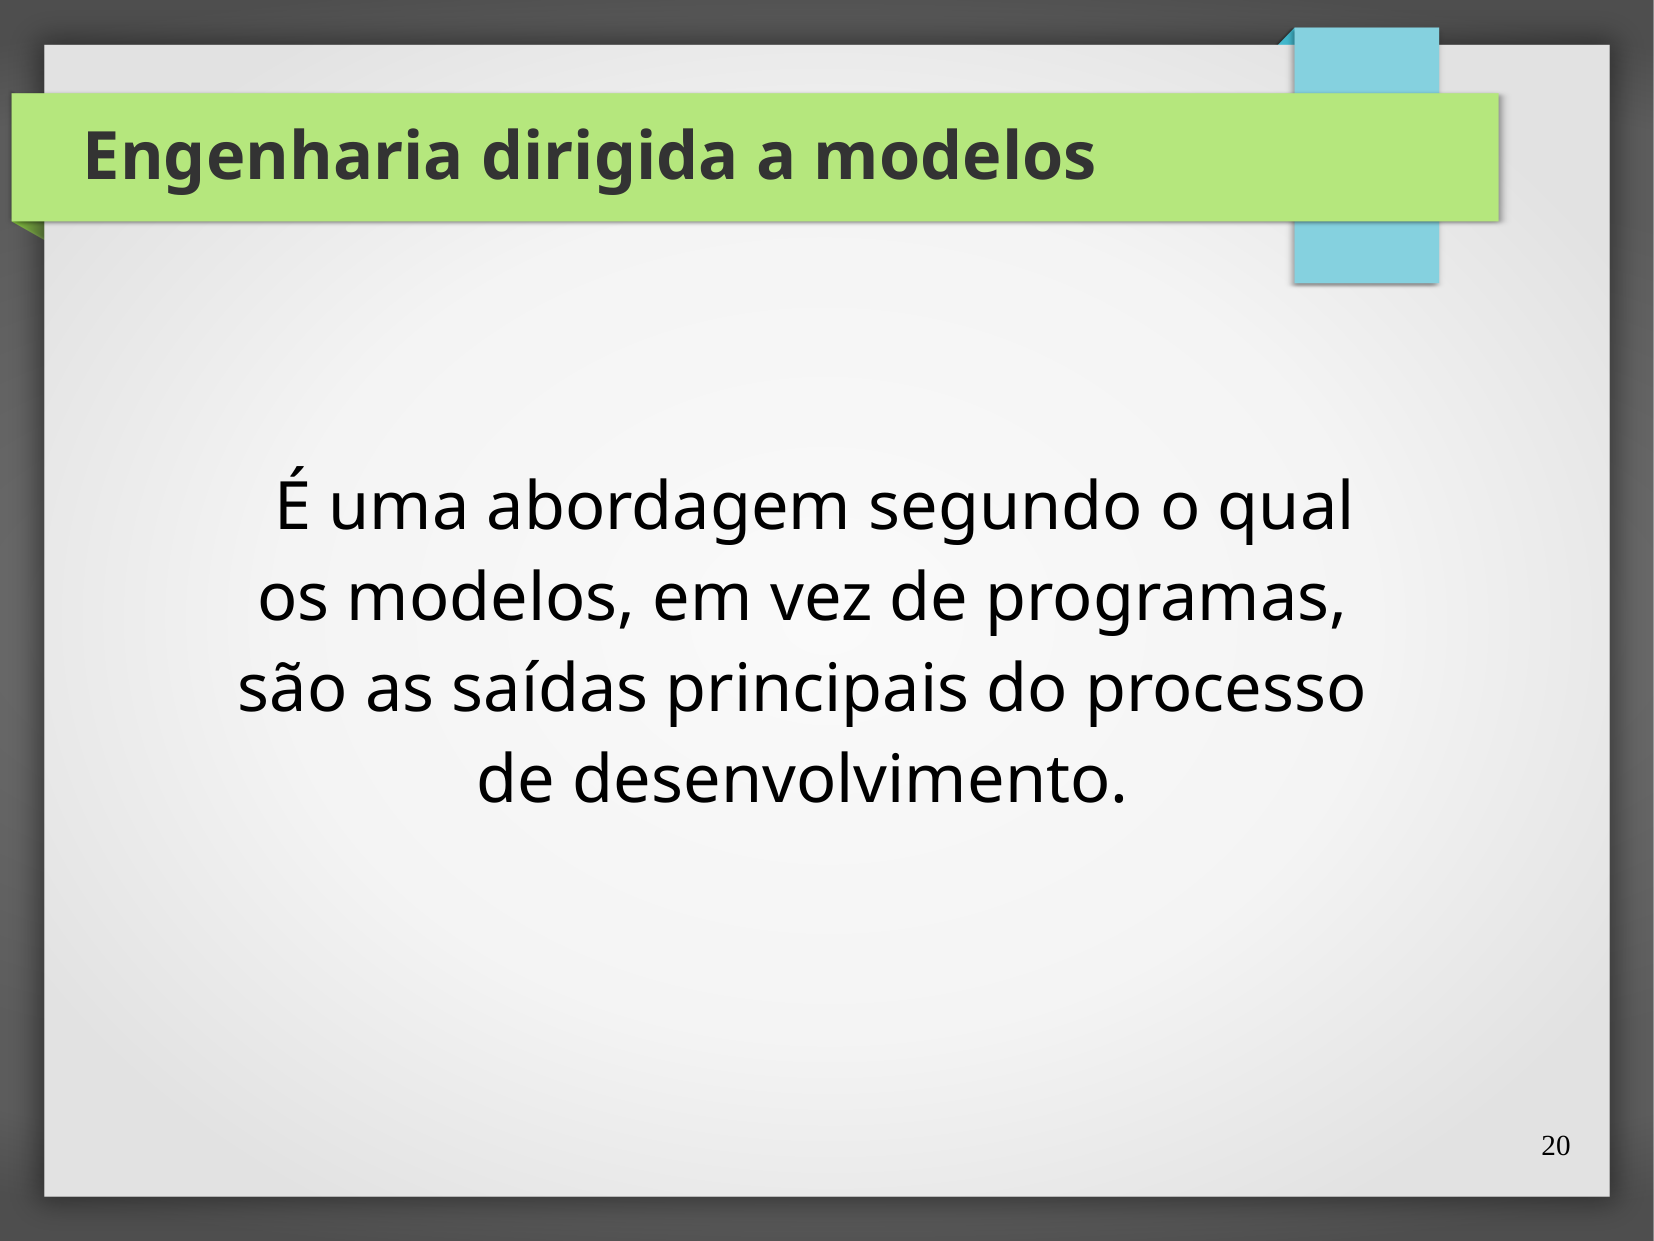

# Engenharia dirigida a modelos
É uma abordagem segundo o qual os modelos, em vez de programas, são as saídas principais do processo de desenvolvimento.
20